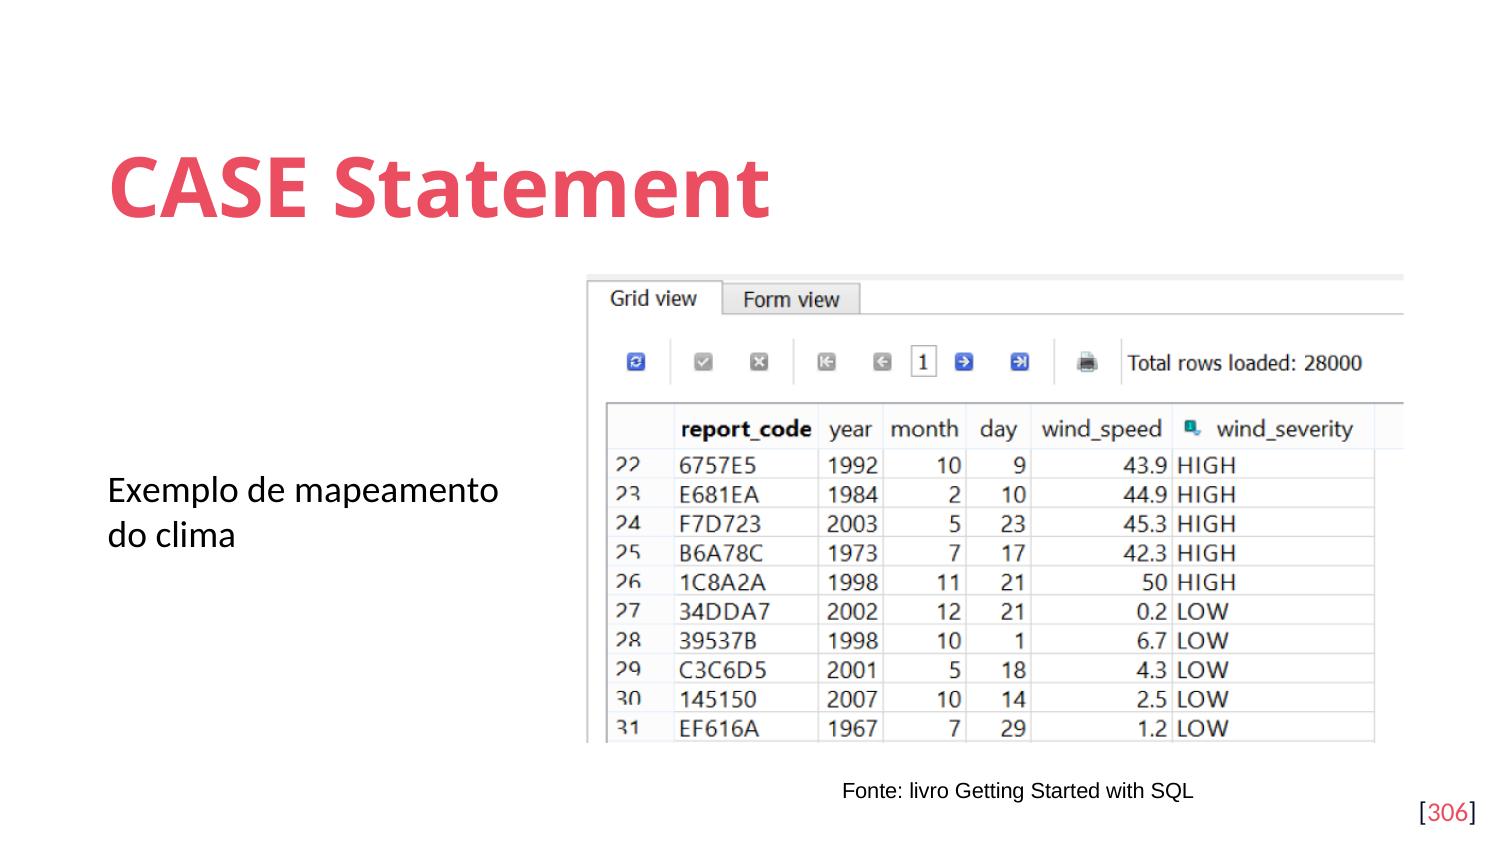

CASE Statement
Exemplo de mapeamento do clima
Fonte: livro Getting Started with SQL